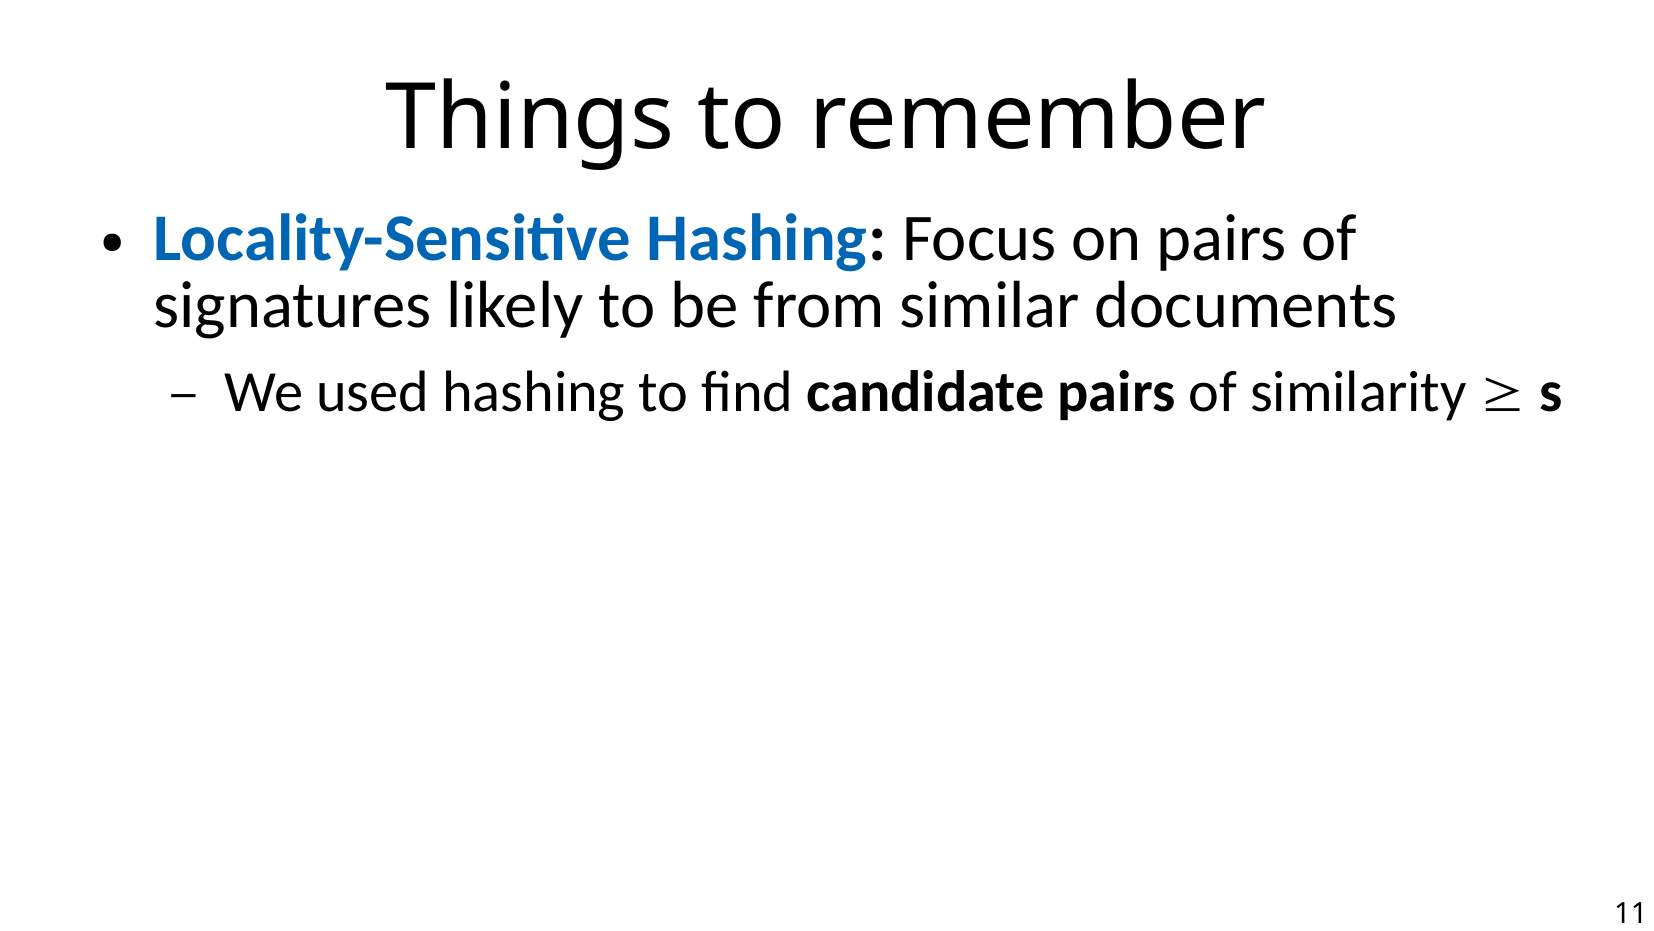

# Things to remember
Locality-Sensitive Hashing: Focus on pairs of signatures likely to be from similar documents
We used hashing to find candidate pairs of similarity  s
11